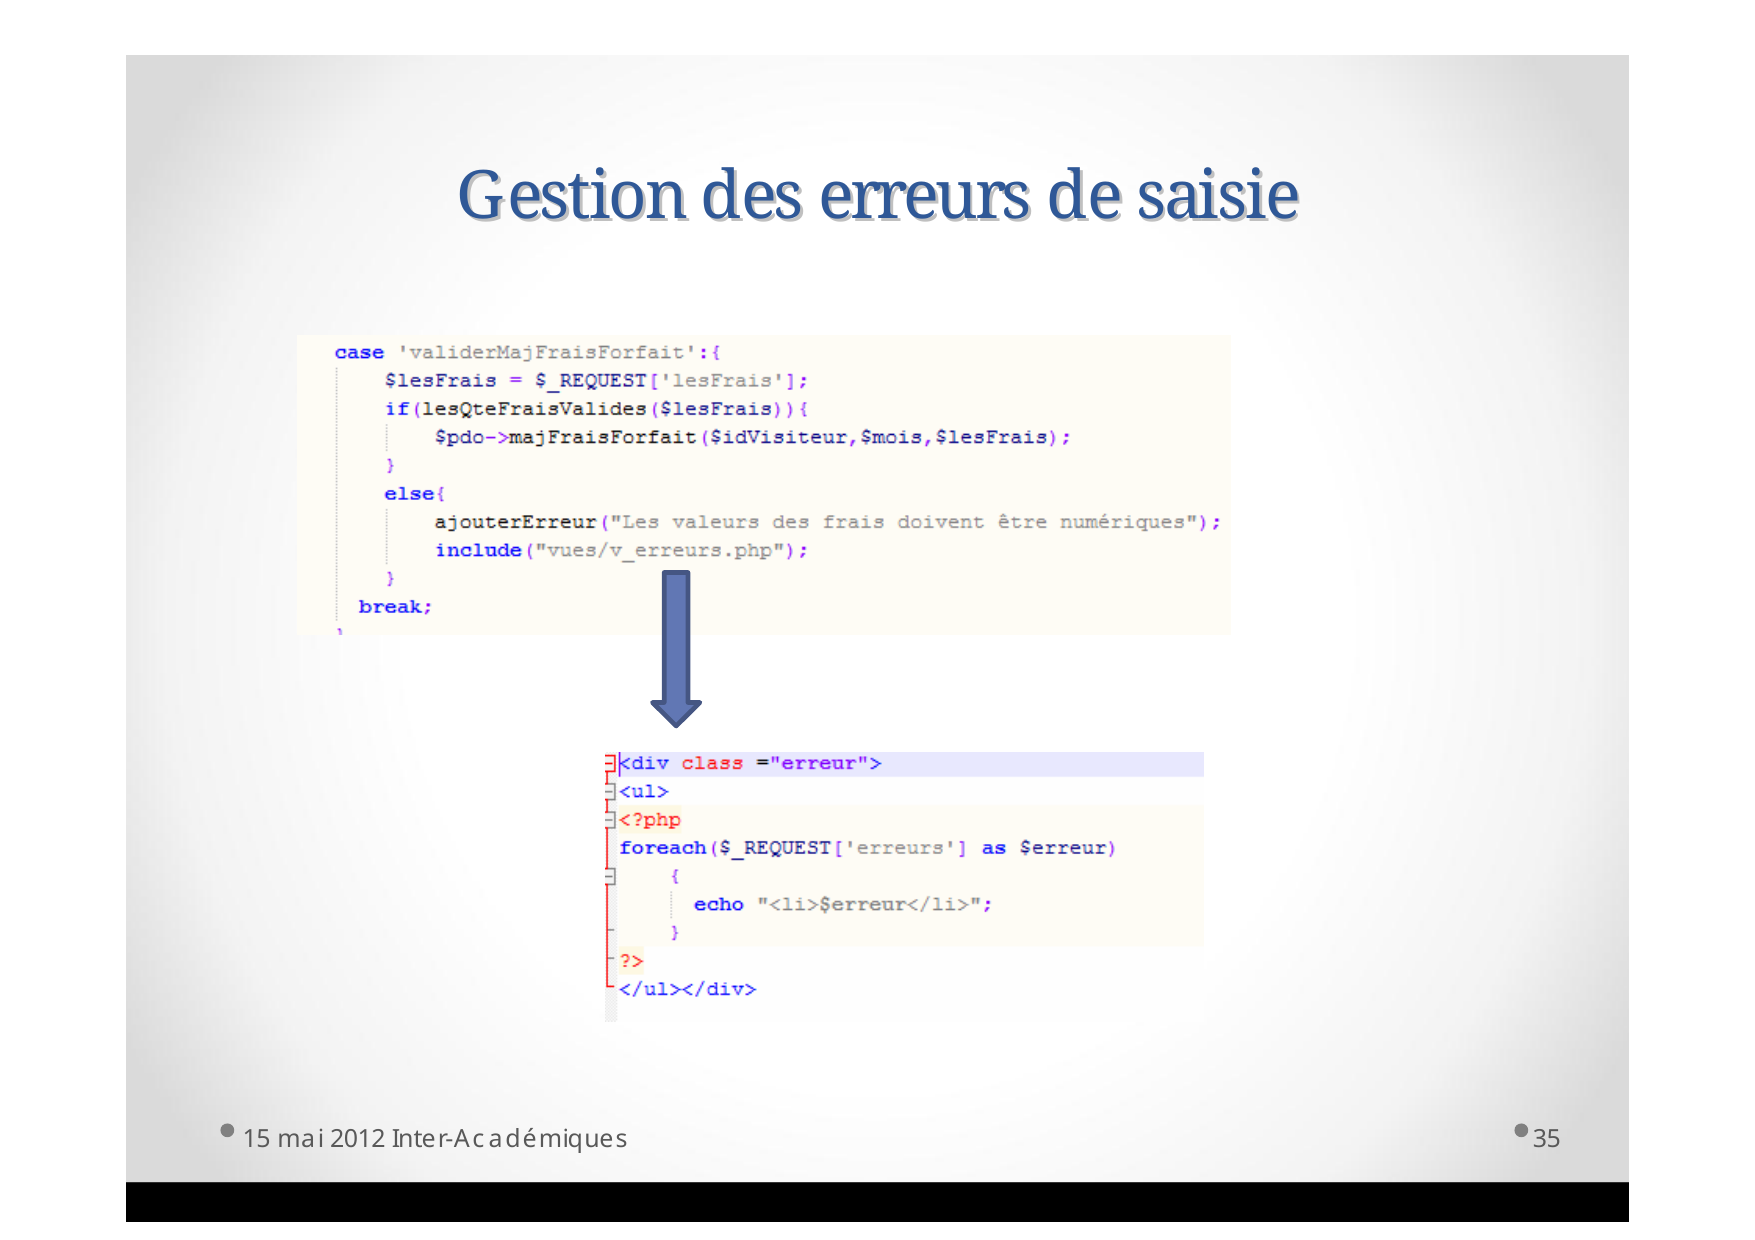

G
e
s
t
i
o
n
d
e
s
e
r
r
e
u
r
s
d
e
s
a
i
s
i
e
G
e
s
t
i
o
n
d
e
s
e
r
r
e
u
r
s
d
e
s
a
i
s
i
e
1
5
m
a
i
2
0
1
2
I
n
t
e
r
-
A
c
a
d
é
m
i
q
u
e
s
3
5